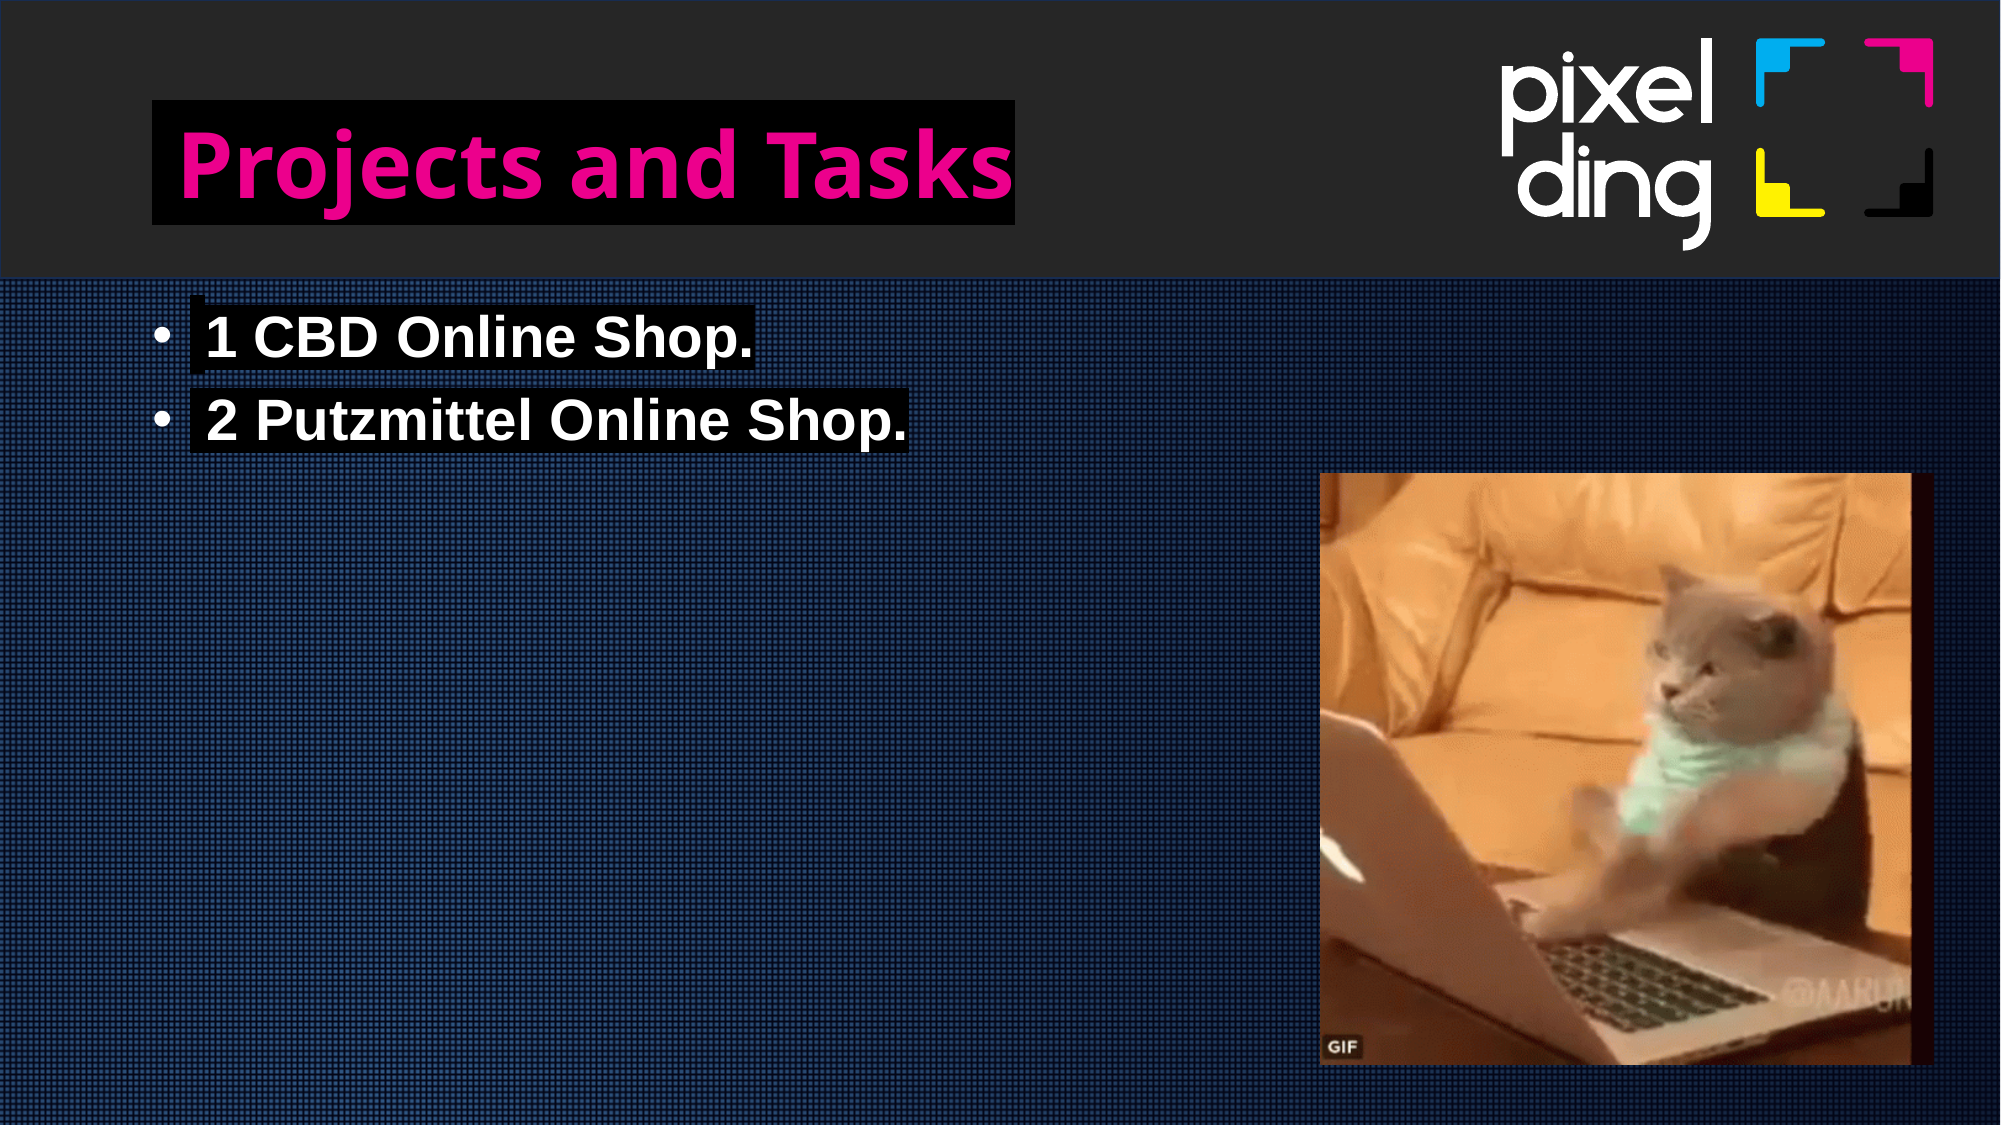

# Projects and Tasks
 1 CBD Online Shop.
 2 Putzmittel Online Shop.